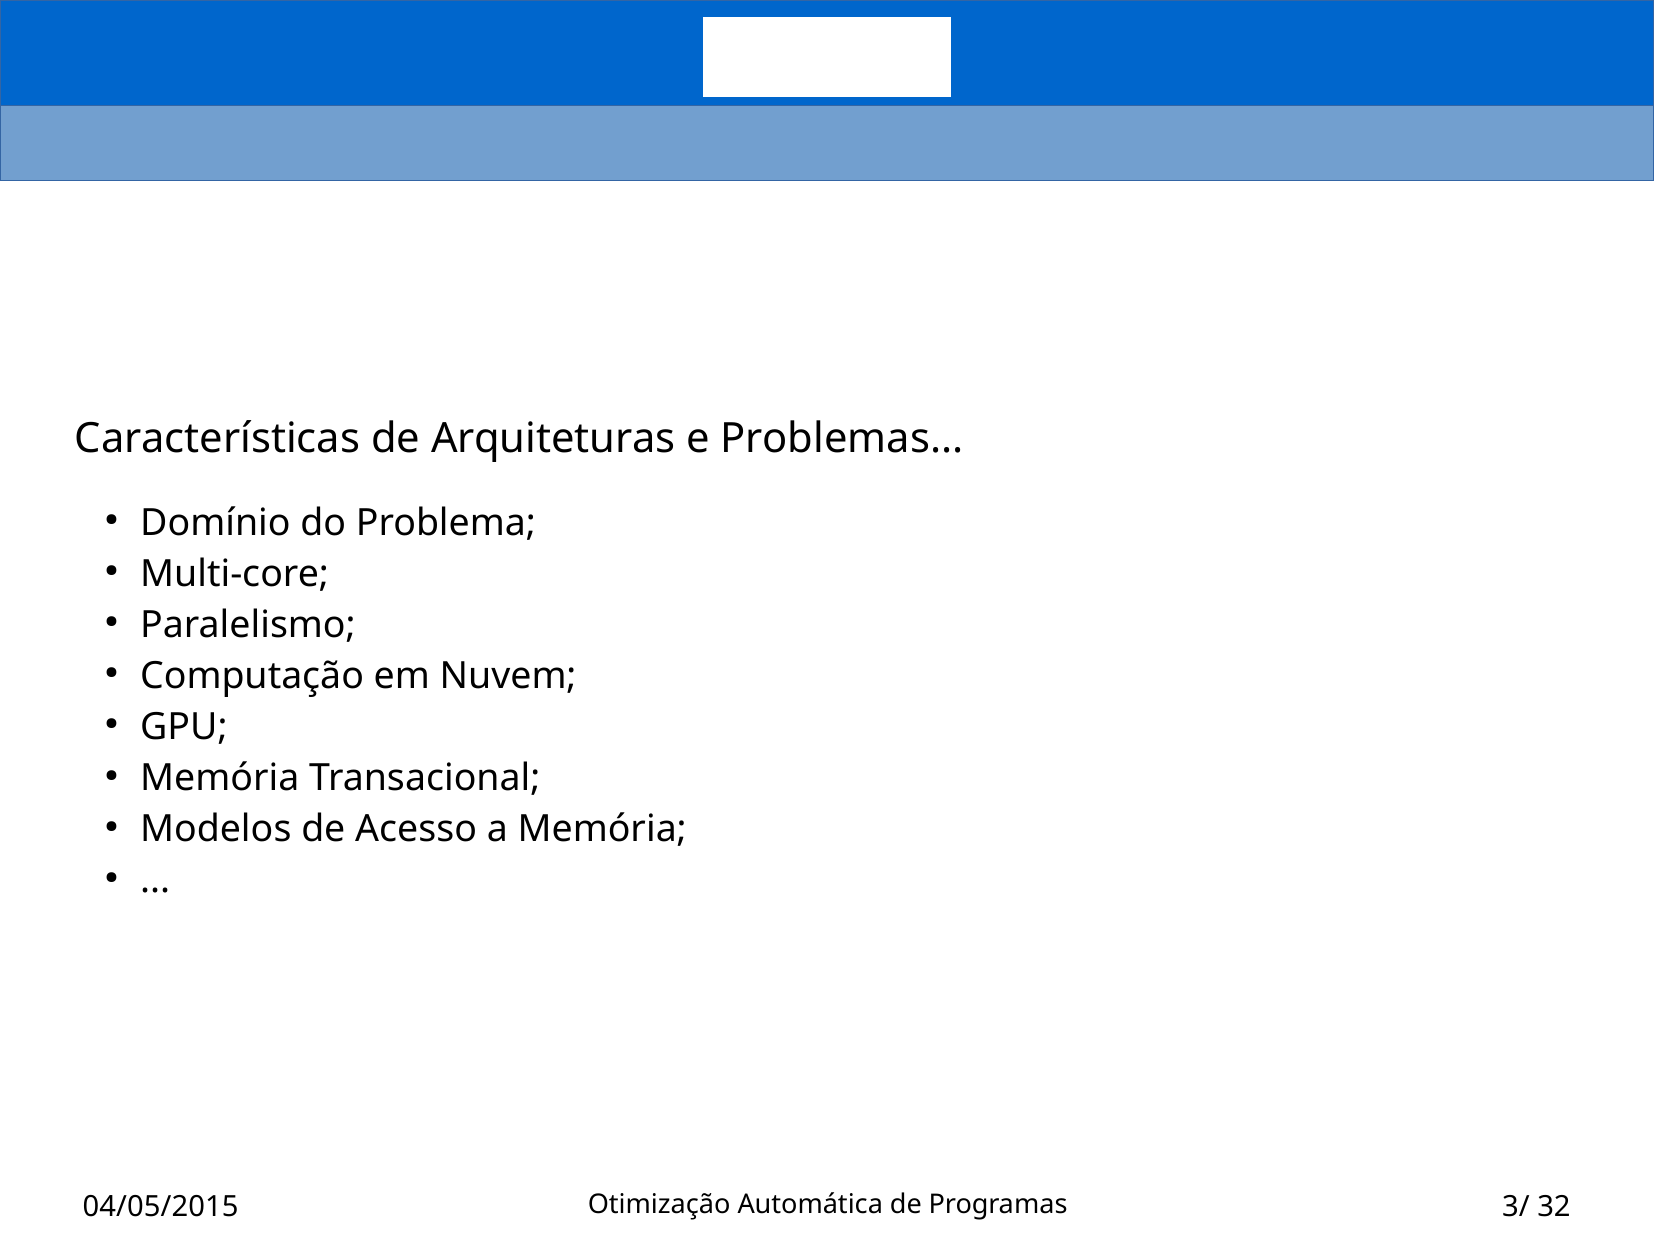

# Contexto
Características de Arquiteturas e Problemas...
Domínio do Problema;
Multi-core;
Paralelismo;
Computação em Nuvem;
GPU;
Memória Transacional;
Modelos de Acesso a Memória;
...
3